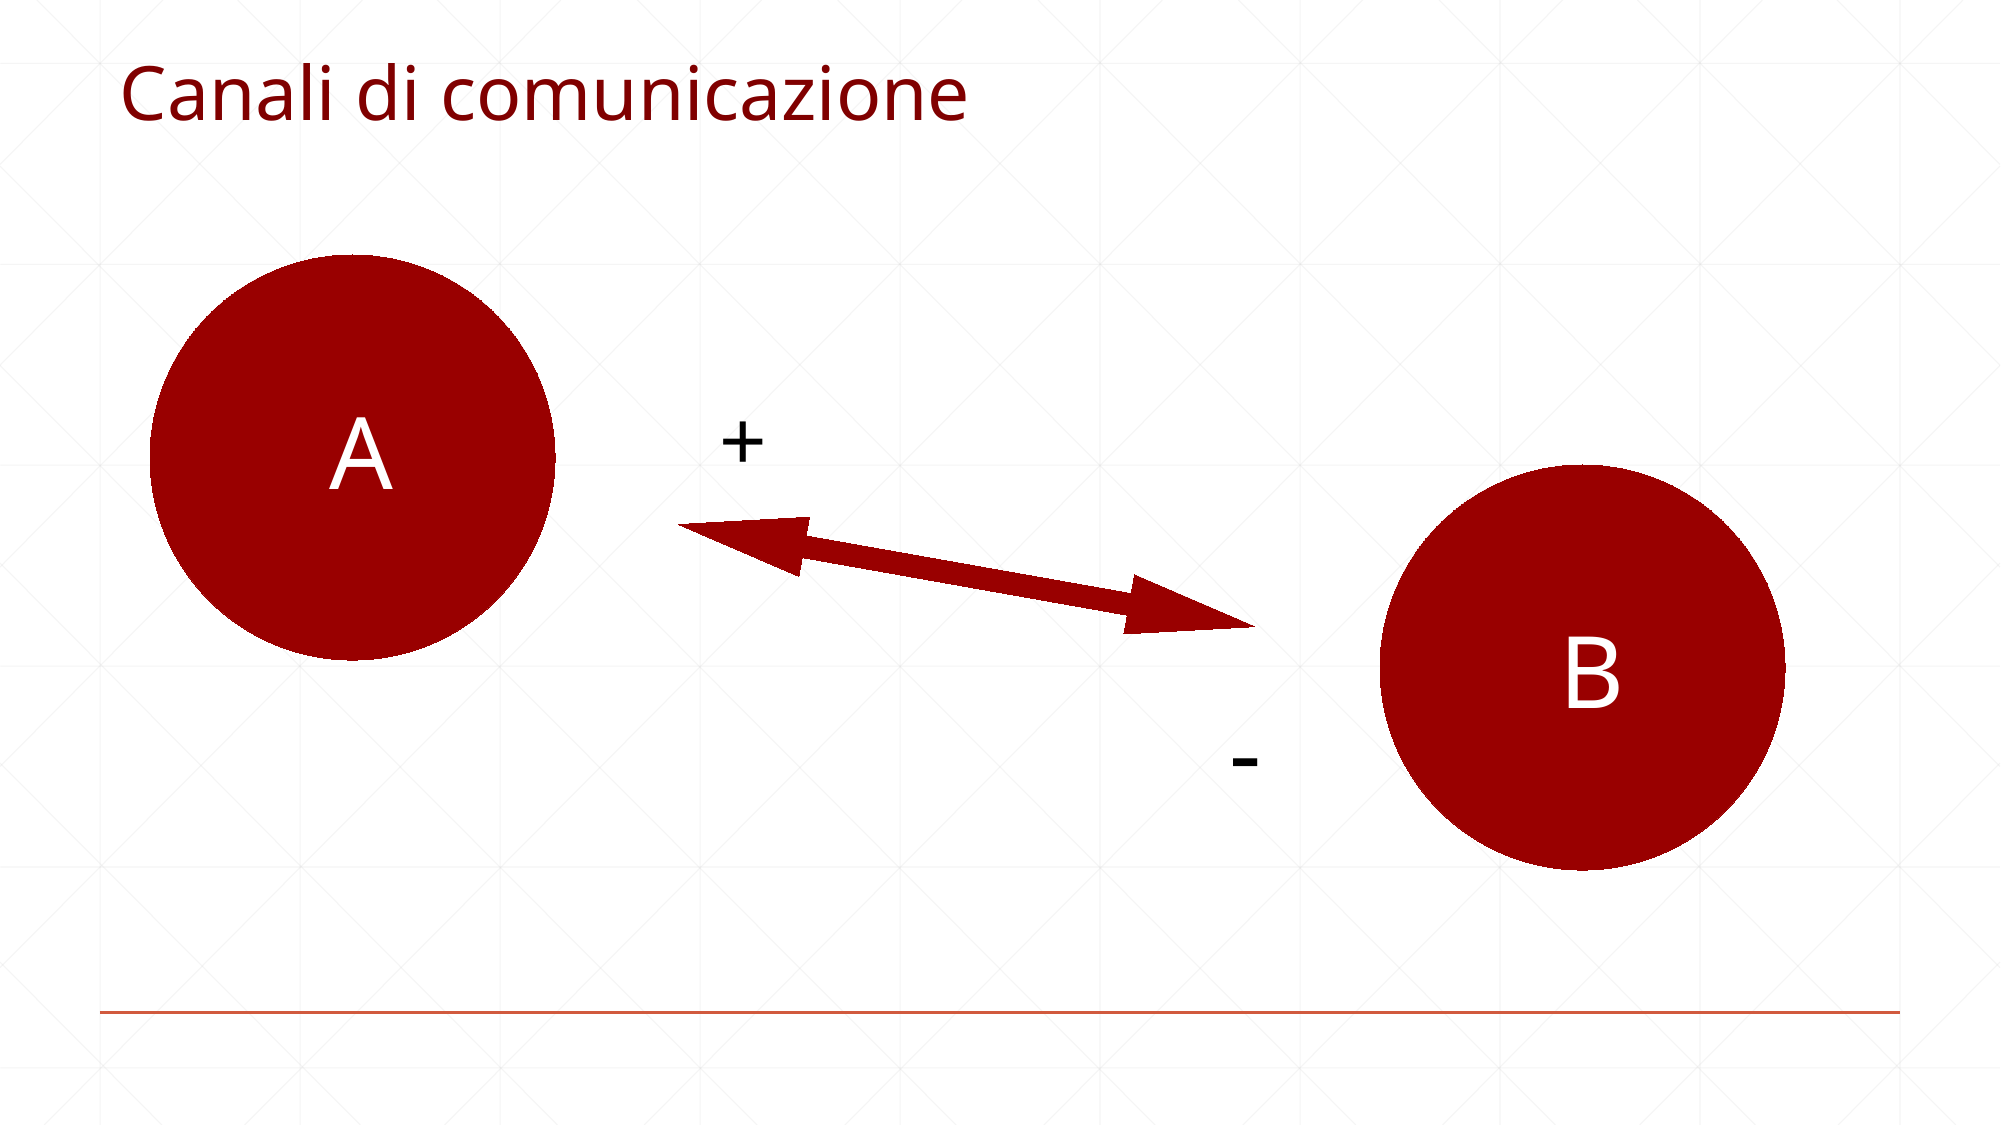

Canali di comunicazione
A
+
B
-